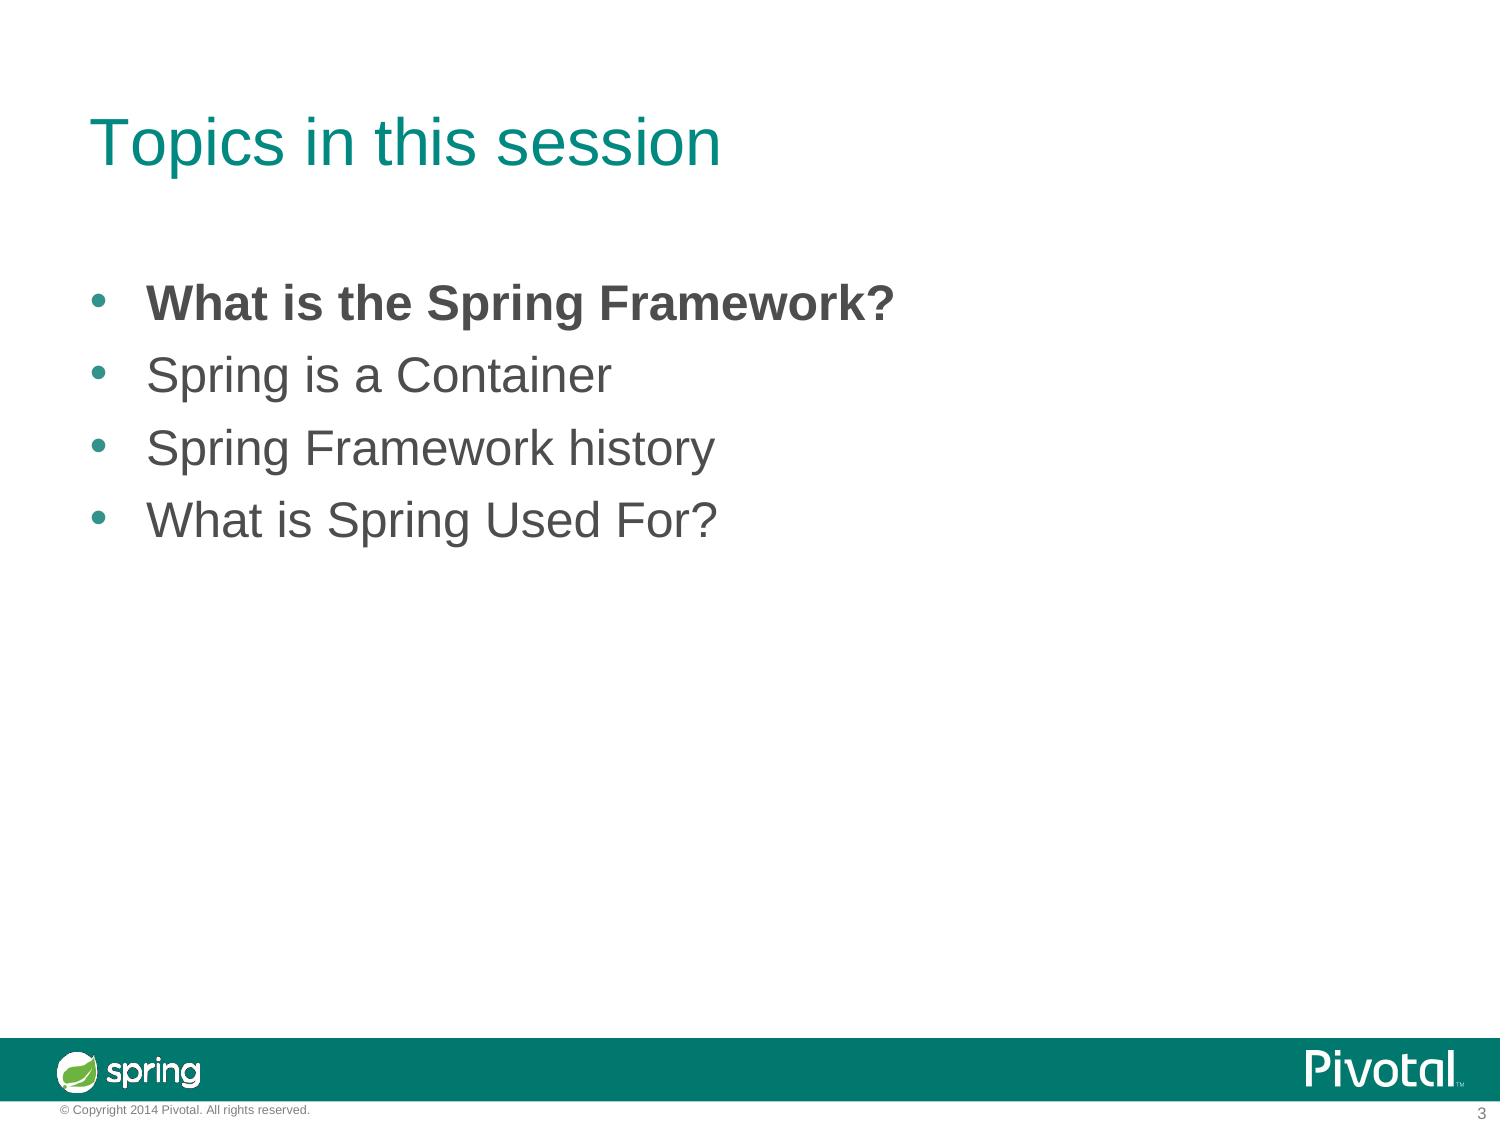

# Topics in this session
What is the Spring Framework?
Spring is a Container
Spring Framework history
What is Spring Used For?